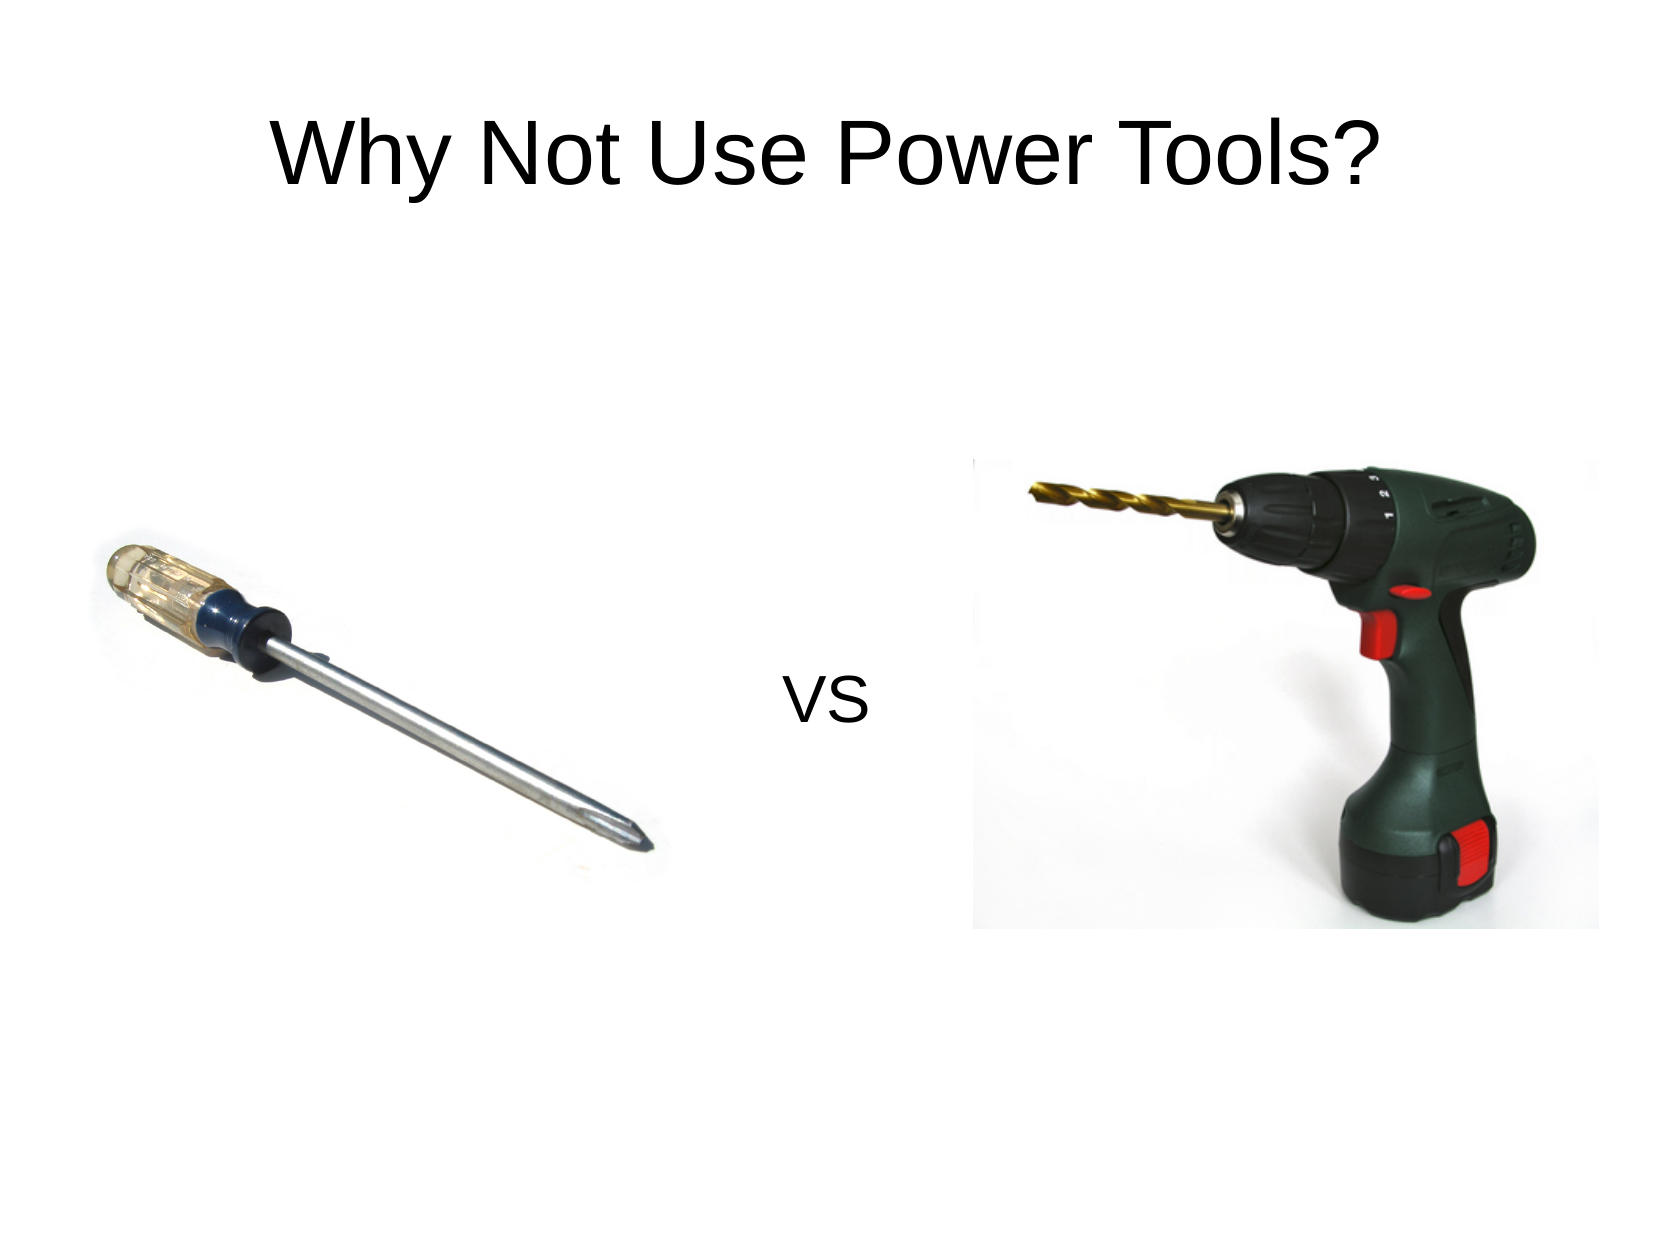

# Why Not Use Power Tools?
VS